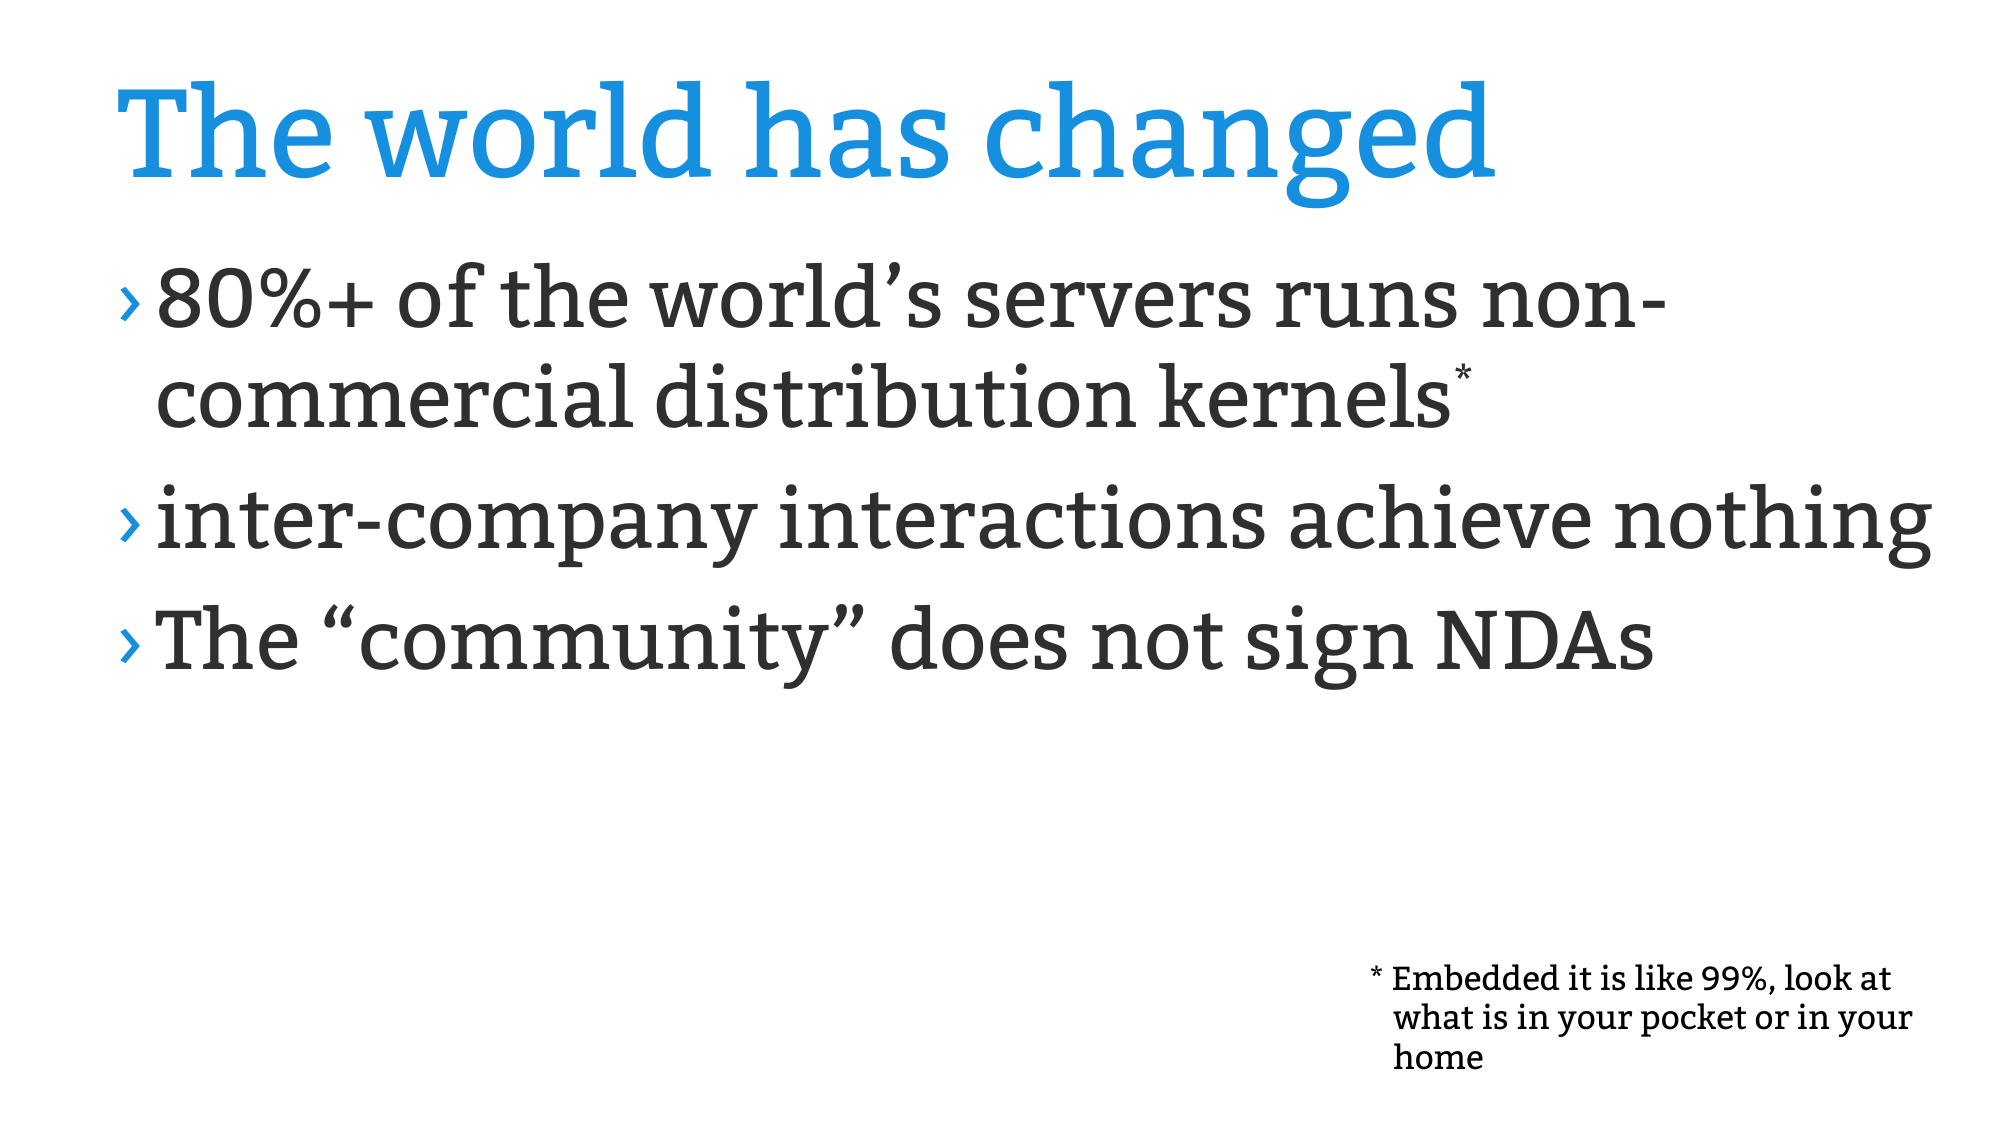

# The world has changed
80%+ of the world’s servers runs non-commercial distribution kernels*
inter-company interactions achieve nothing
The “community” does not sign NDAs
* Embedded it is like 99%, look at
 what is in your pocket or in your
 home